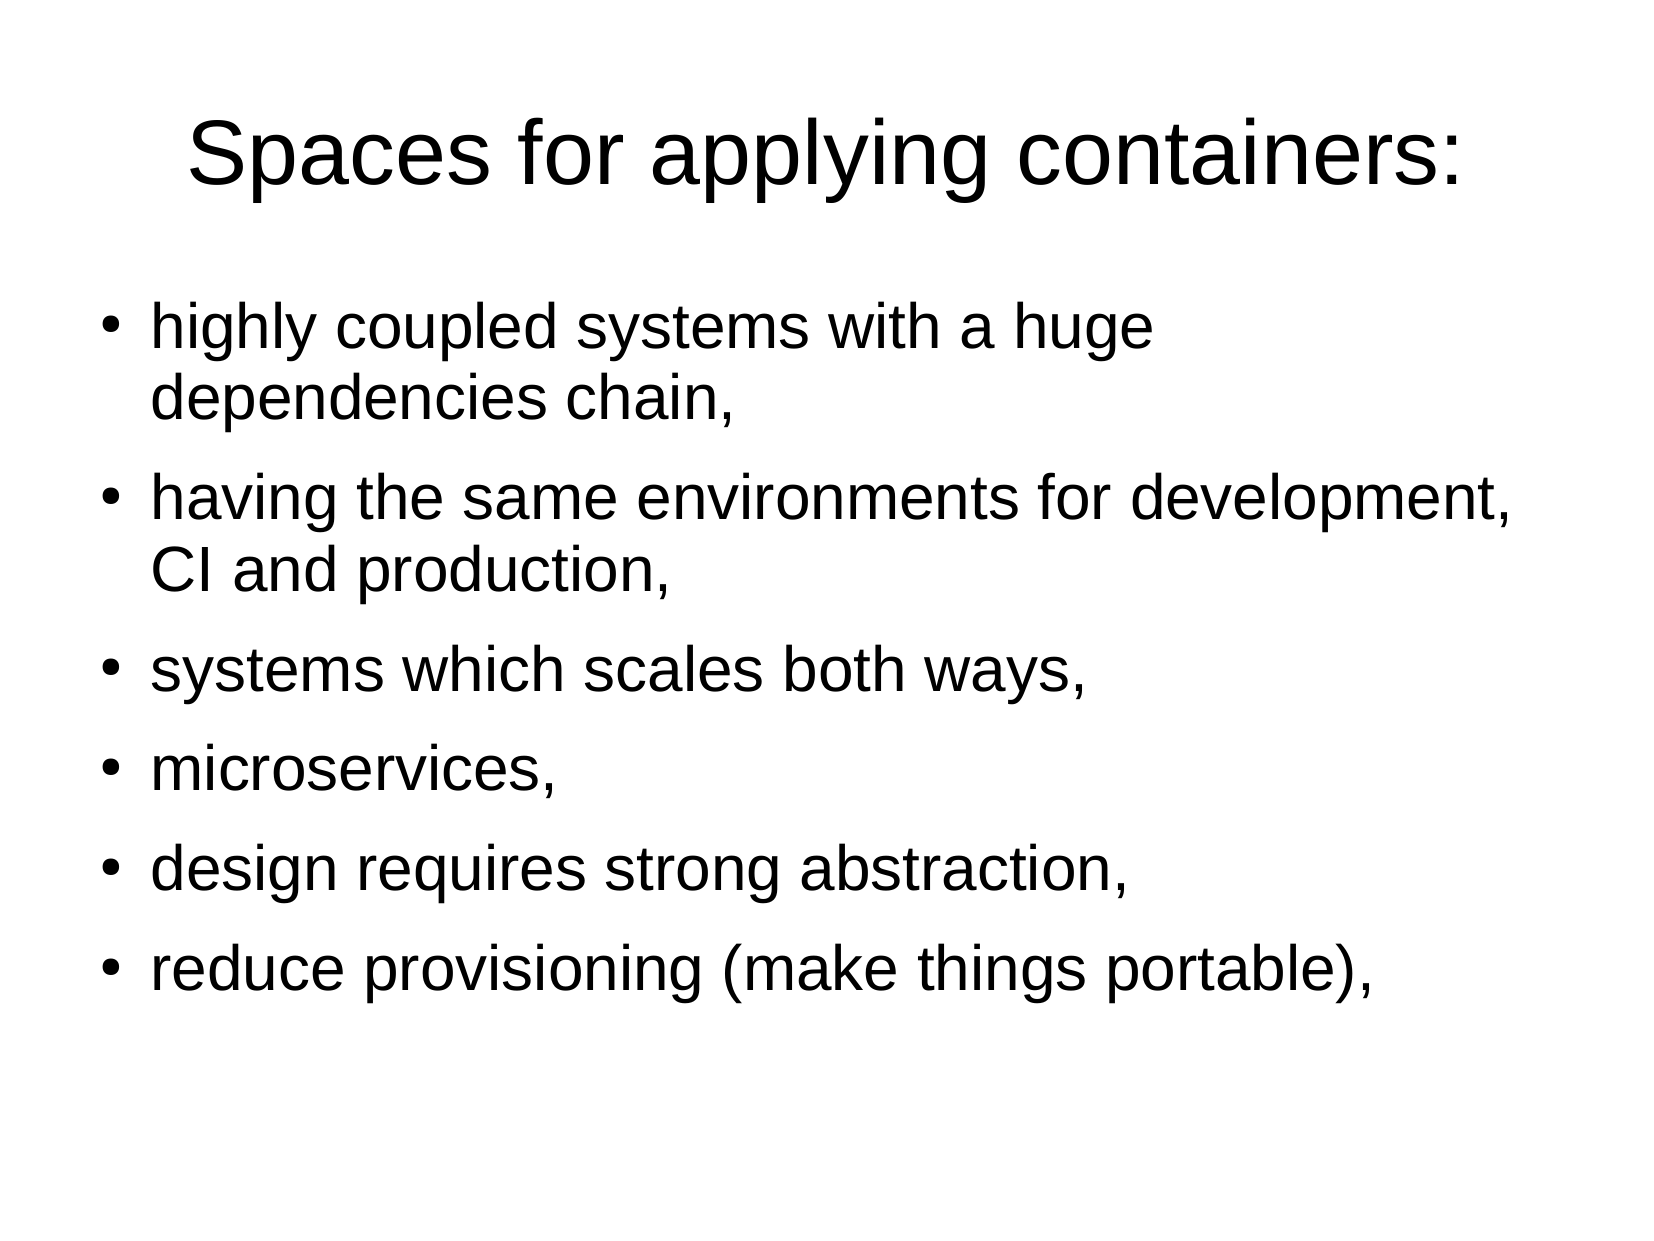

# Spaces for applying containers:
highly coupled systems with a huge dependencies chain,
having the same environments for development, CI and production,
systems which scales both ways,
microservices,
design requires strong abstraction,
reduce provisioning (make things portable),